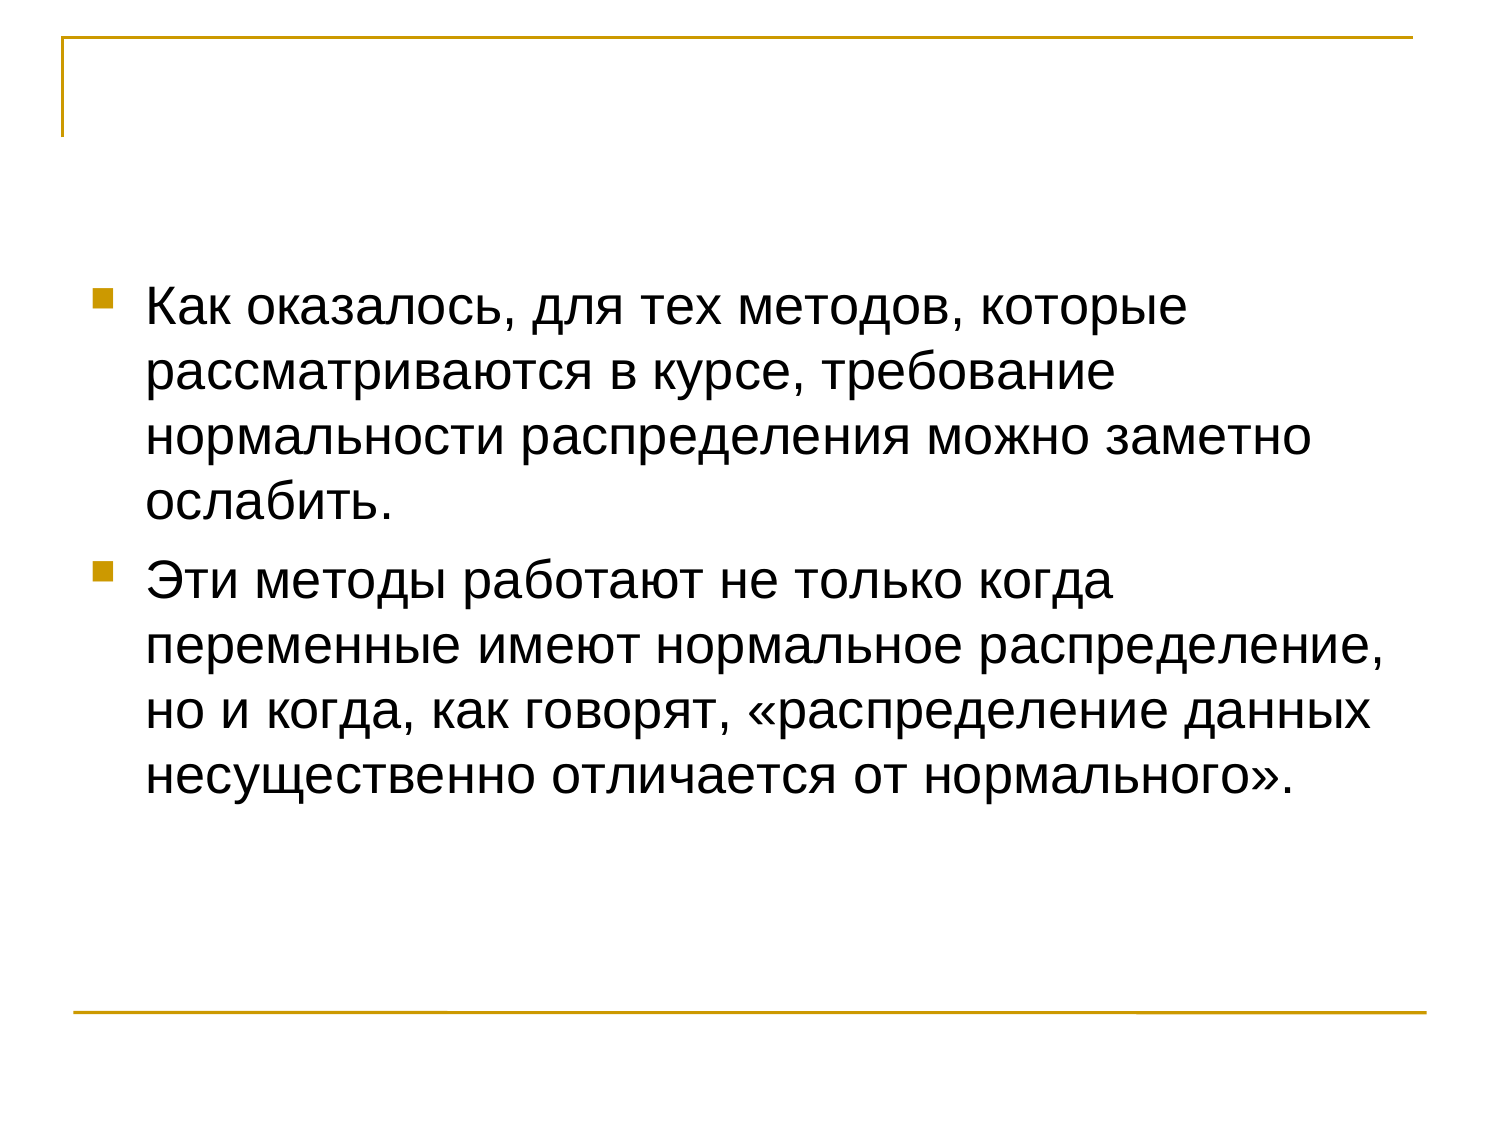

#
Как оказалось, для тех методов, которые рассматриваются в курсе, требование нормальности распределения можно заметно ослабить.
Эти методы работают не только когда переменные имеют нормальное распределение, но и когда, как говорят, «распределение данных несущественно отличается от нормального».